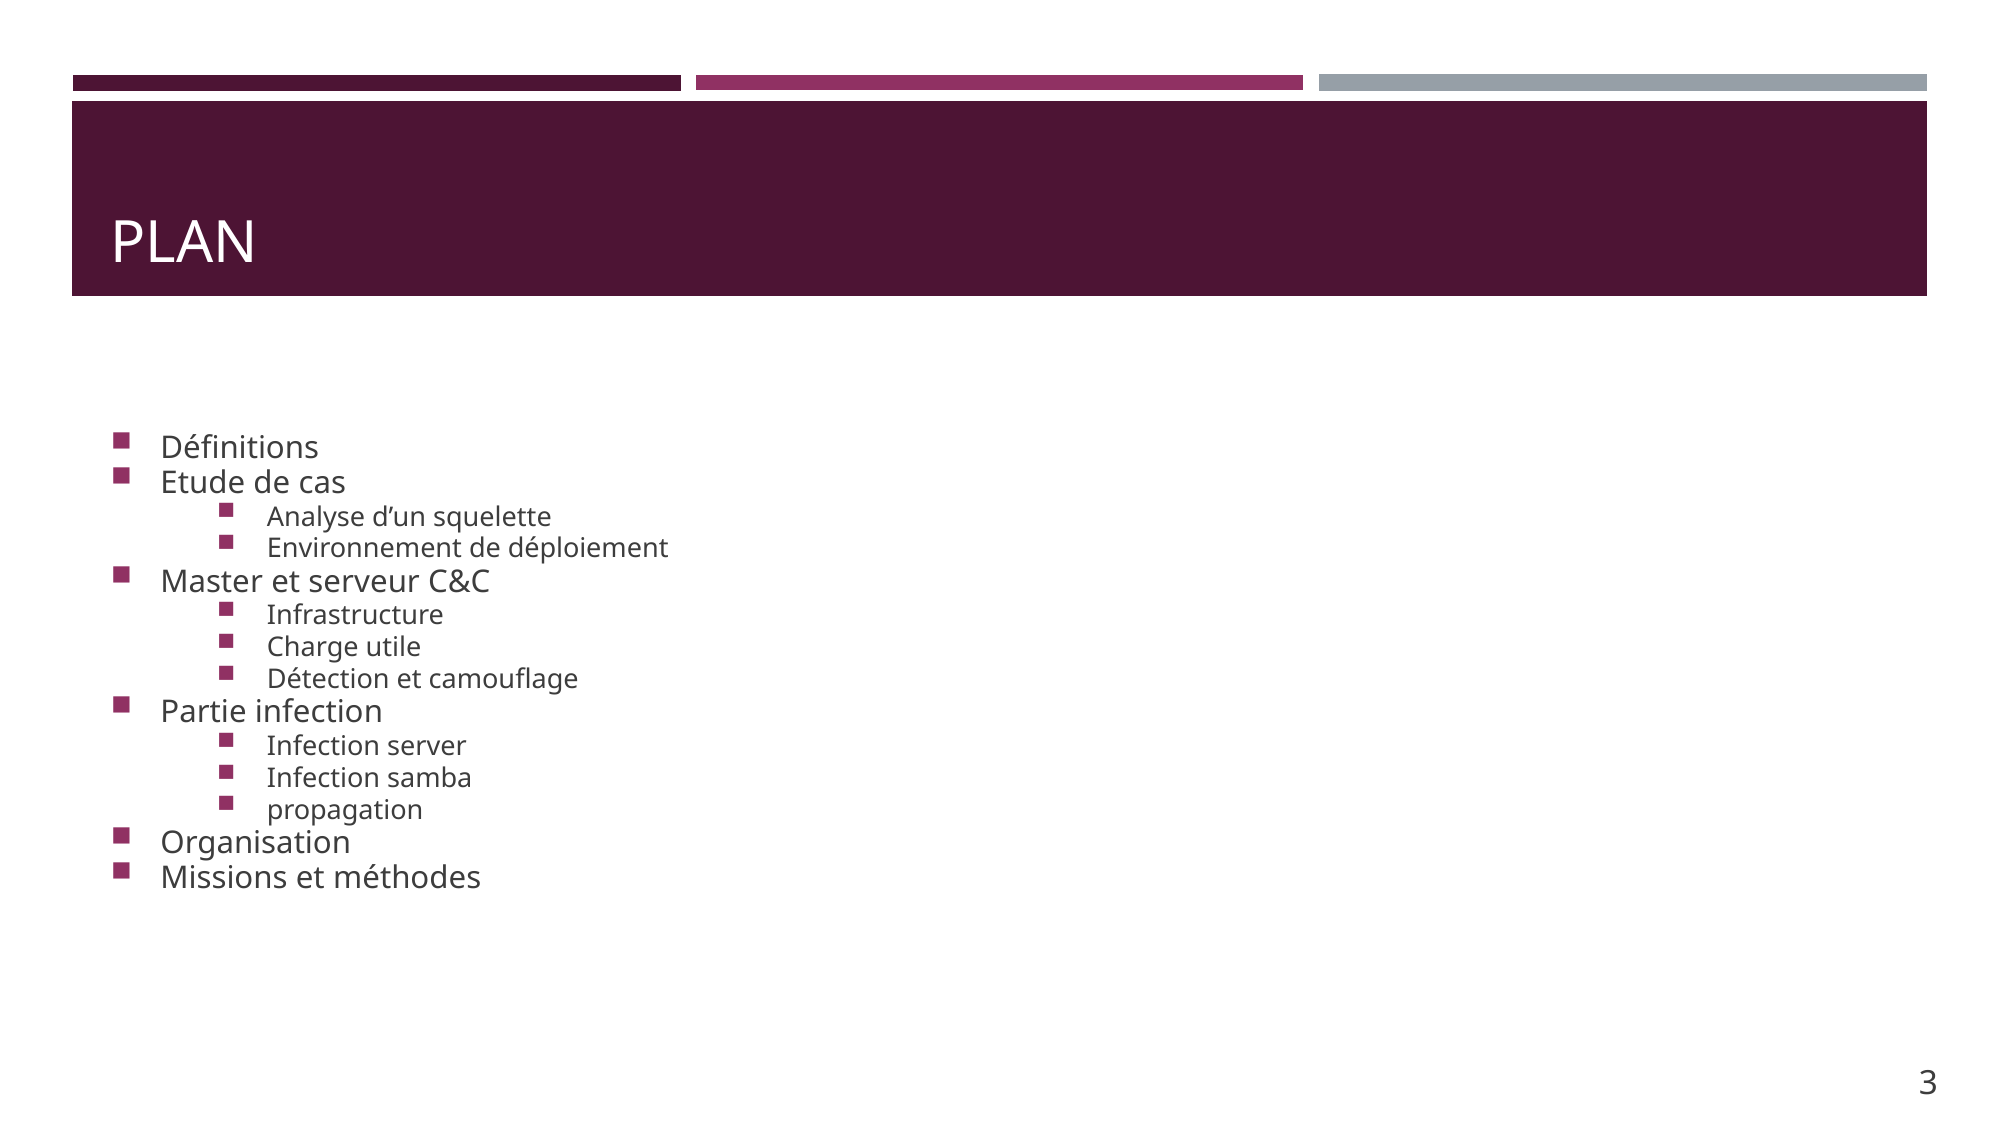

# Plan
Définitions
Etude de cas
Analyse d’un squelette
Environnement de déploiement
Master et serveur C&C
Infrastructure
Charge utile
Détection et camouflage
Partie infection
Infection server
Infection samba
propagation
Organisation
Missions et méthodes
3